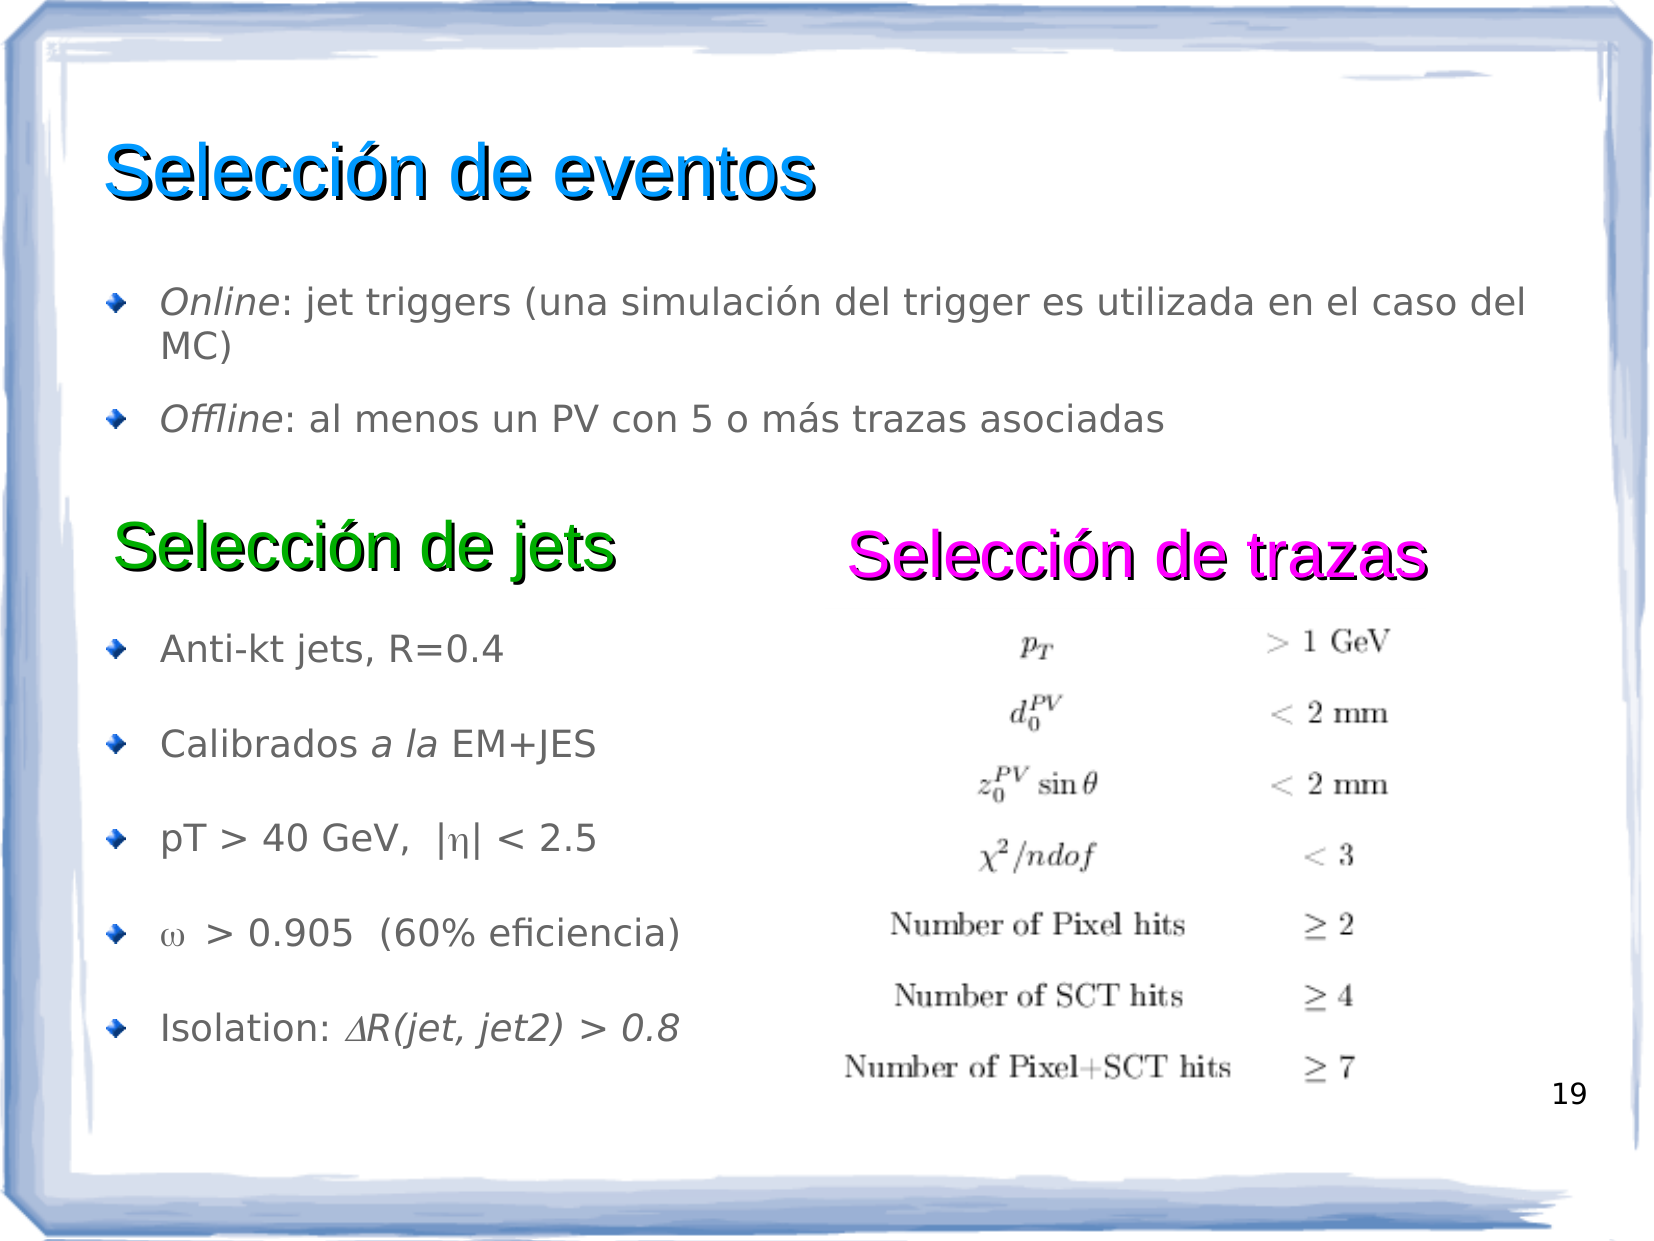

# Selección de eventos
Online: jet triggers (una simulación del trigger es utilizada en el caso del MC)
Offline: al menos un PV con 5 o más trazas asociadas
Selección de jets
Selección de trazas
Anti-kt jets, R=0.4
Calibrados a la EM+JES
pT > 40 GeV, |h| < 2.5
w > 0.905 (60% eficiencia)
Isolation: DR(jet, jet2) > 0.8
19